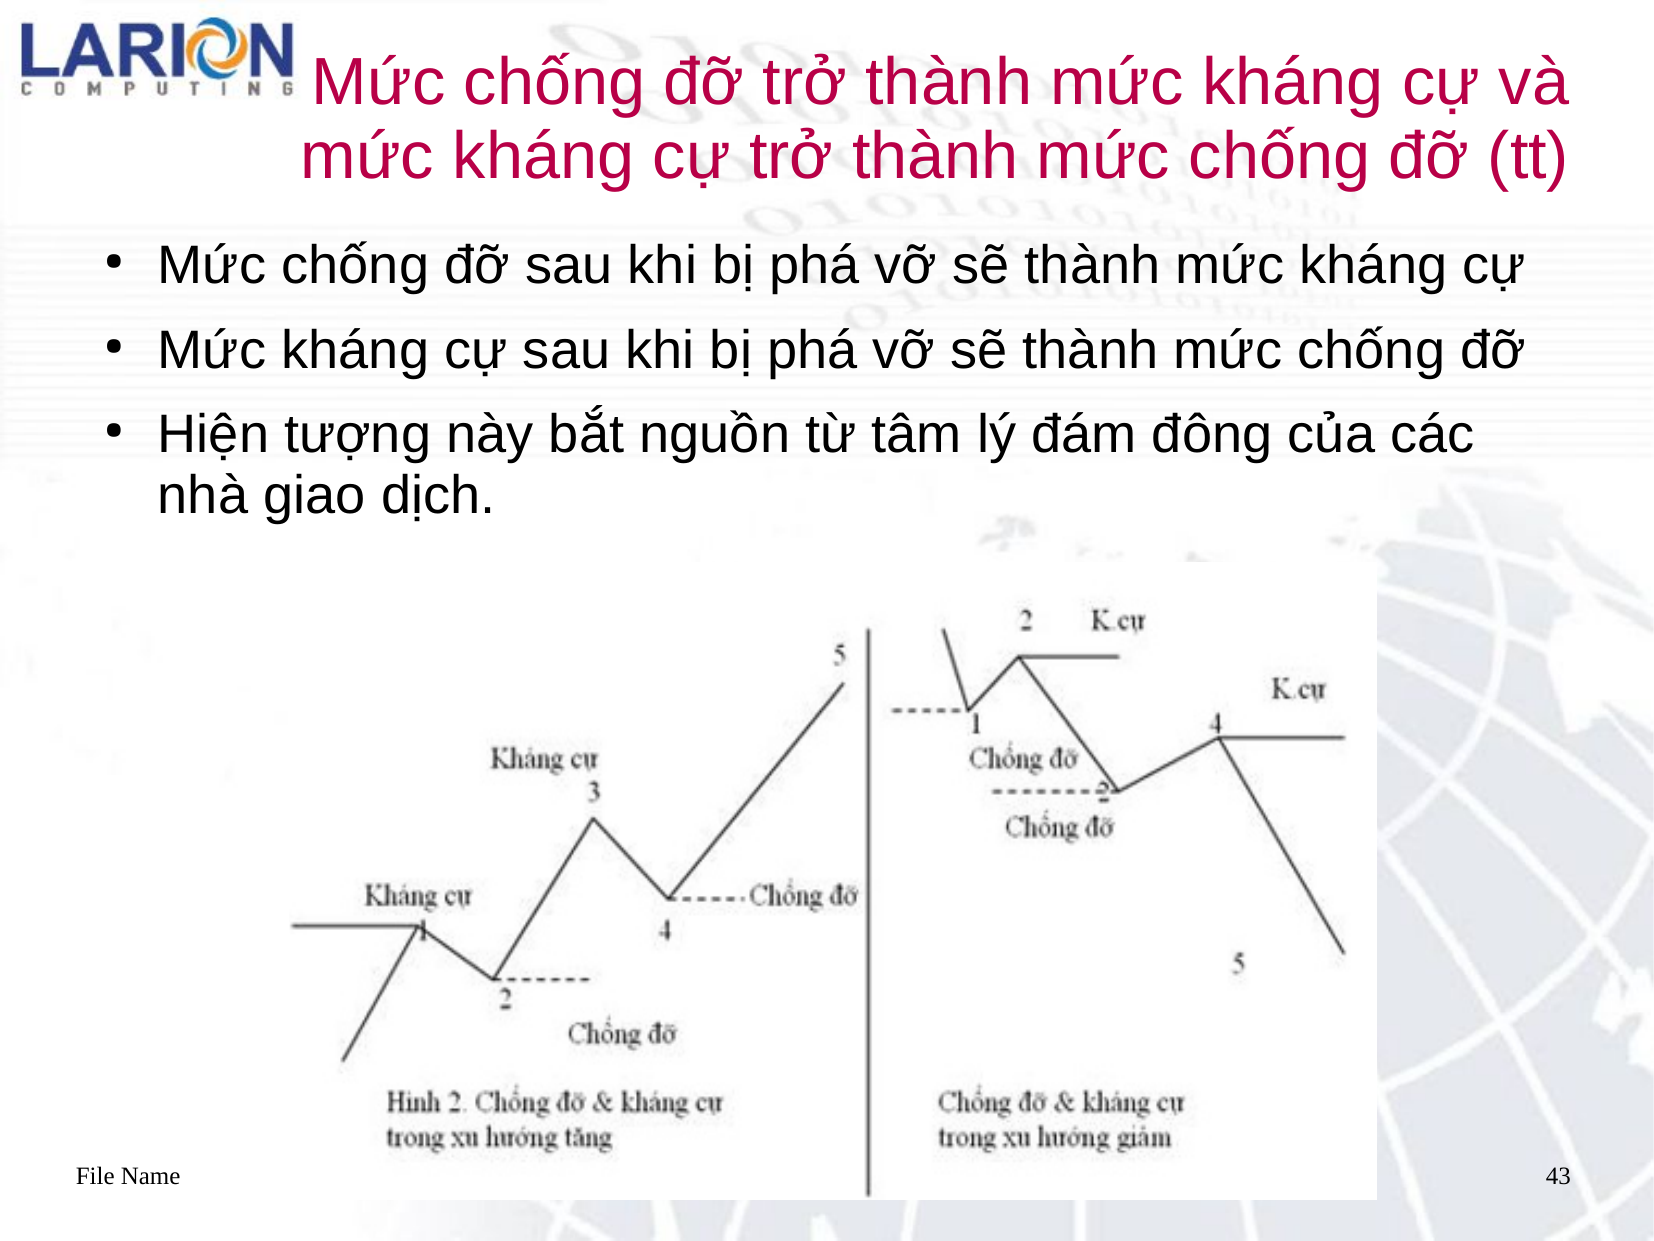

# Mức chống đỡ trở thành mức kháng cự và mức kháng cự trở thành mức chống đỡ (tt)
Mức chống đỡ sau khi bị phá vỡ sẽ thành mức kháng cự
Mức kháng cự sau khi bị phá vỡ sẽ thành mức chống đỡ
Hiện tượng này bắt nguồn từ tâm lý đám đông của các nhà giao dịch.
File Name
43